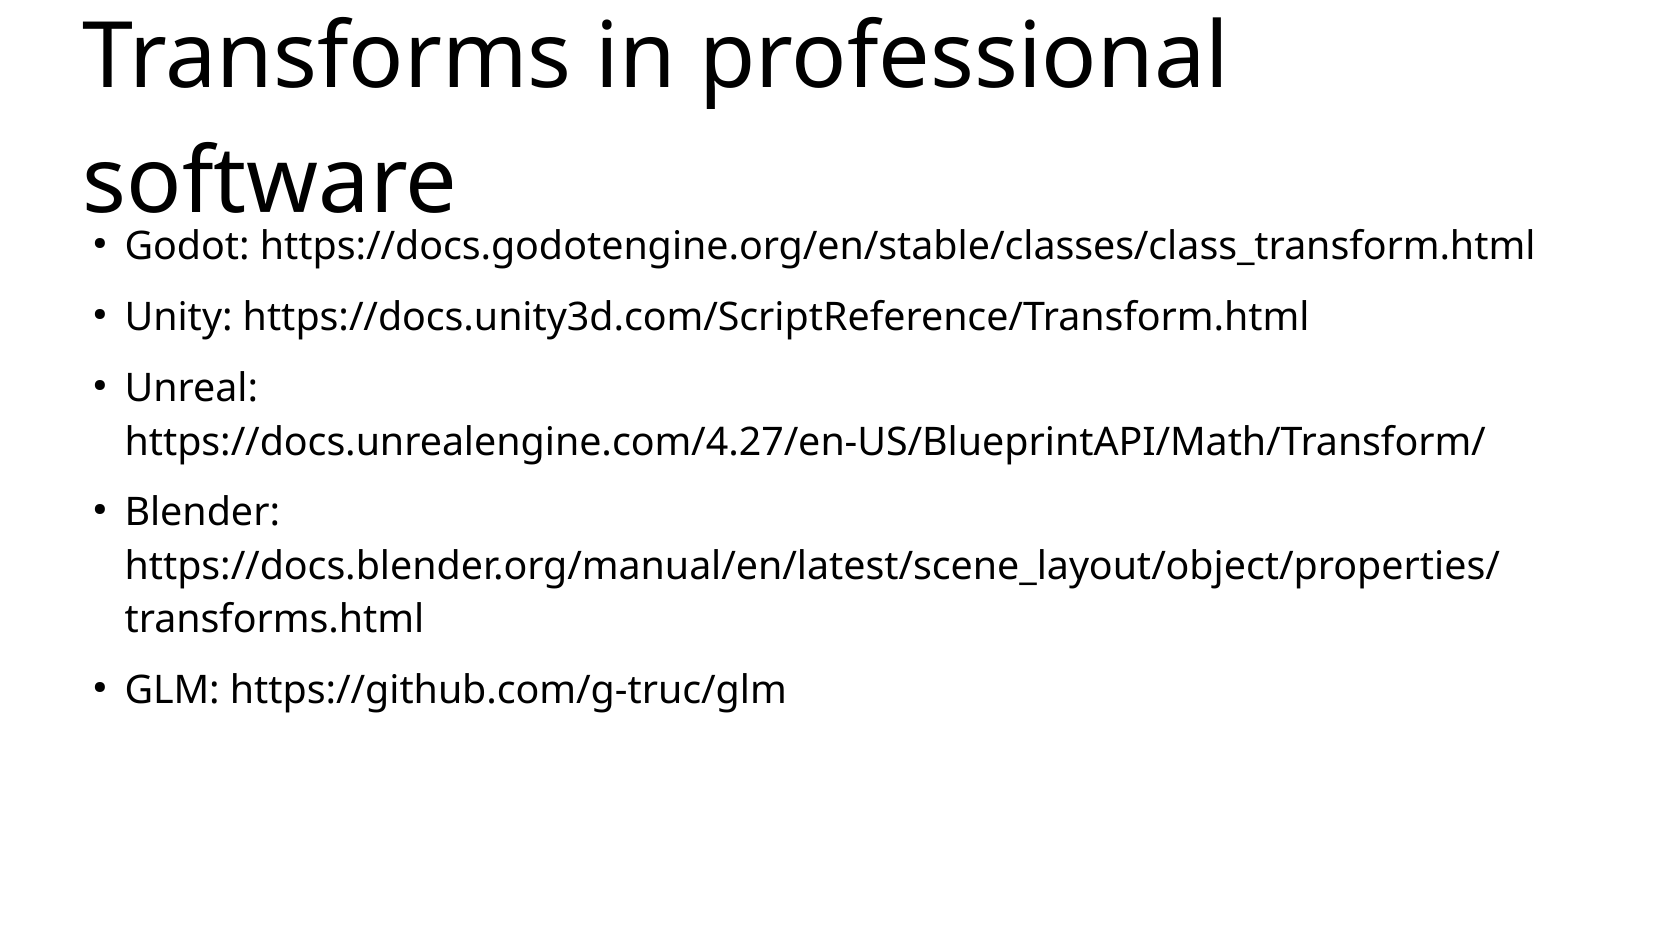

# Transforms in professional software
Godot: https://docs.godotengine.org/en/stable/classes/class_transform.html
Unity: https://docs.unity3d.com/ScriptReference/Transform.html
Unreal: https://docs.unrealengine.com/4.27/en-US/BlueprintAPI/Math/Transform/
Blender: https://docs.blender.org/manual/en/latest/scene_layout/object/properties/transforms.html
GLM: https://github.com/g-truc/glm